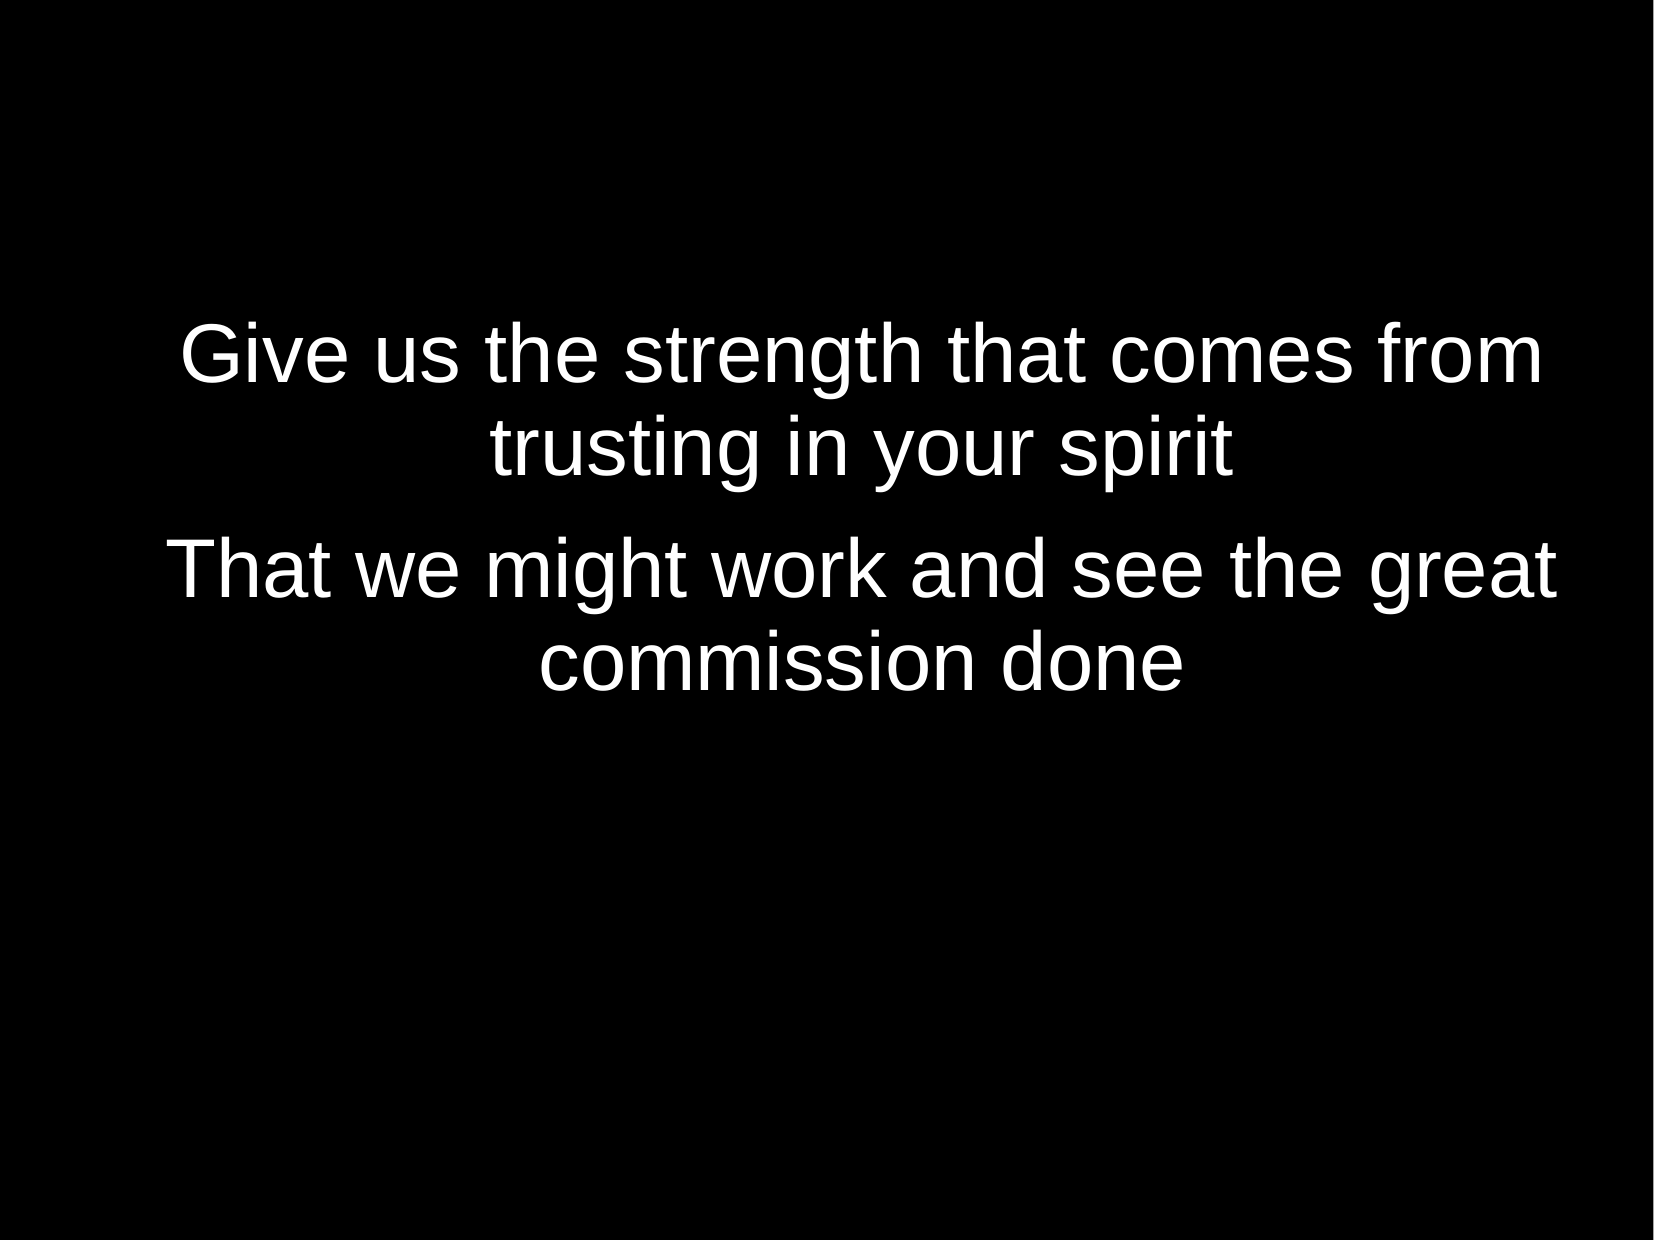

#
Give us the strength that comes from trusting in your spirit
That we might work and see the great commission done